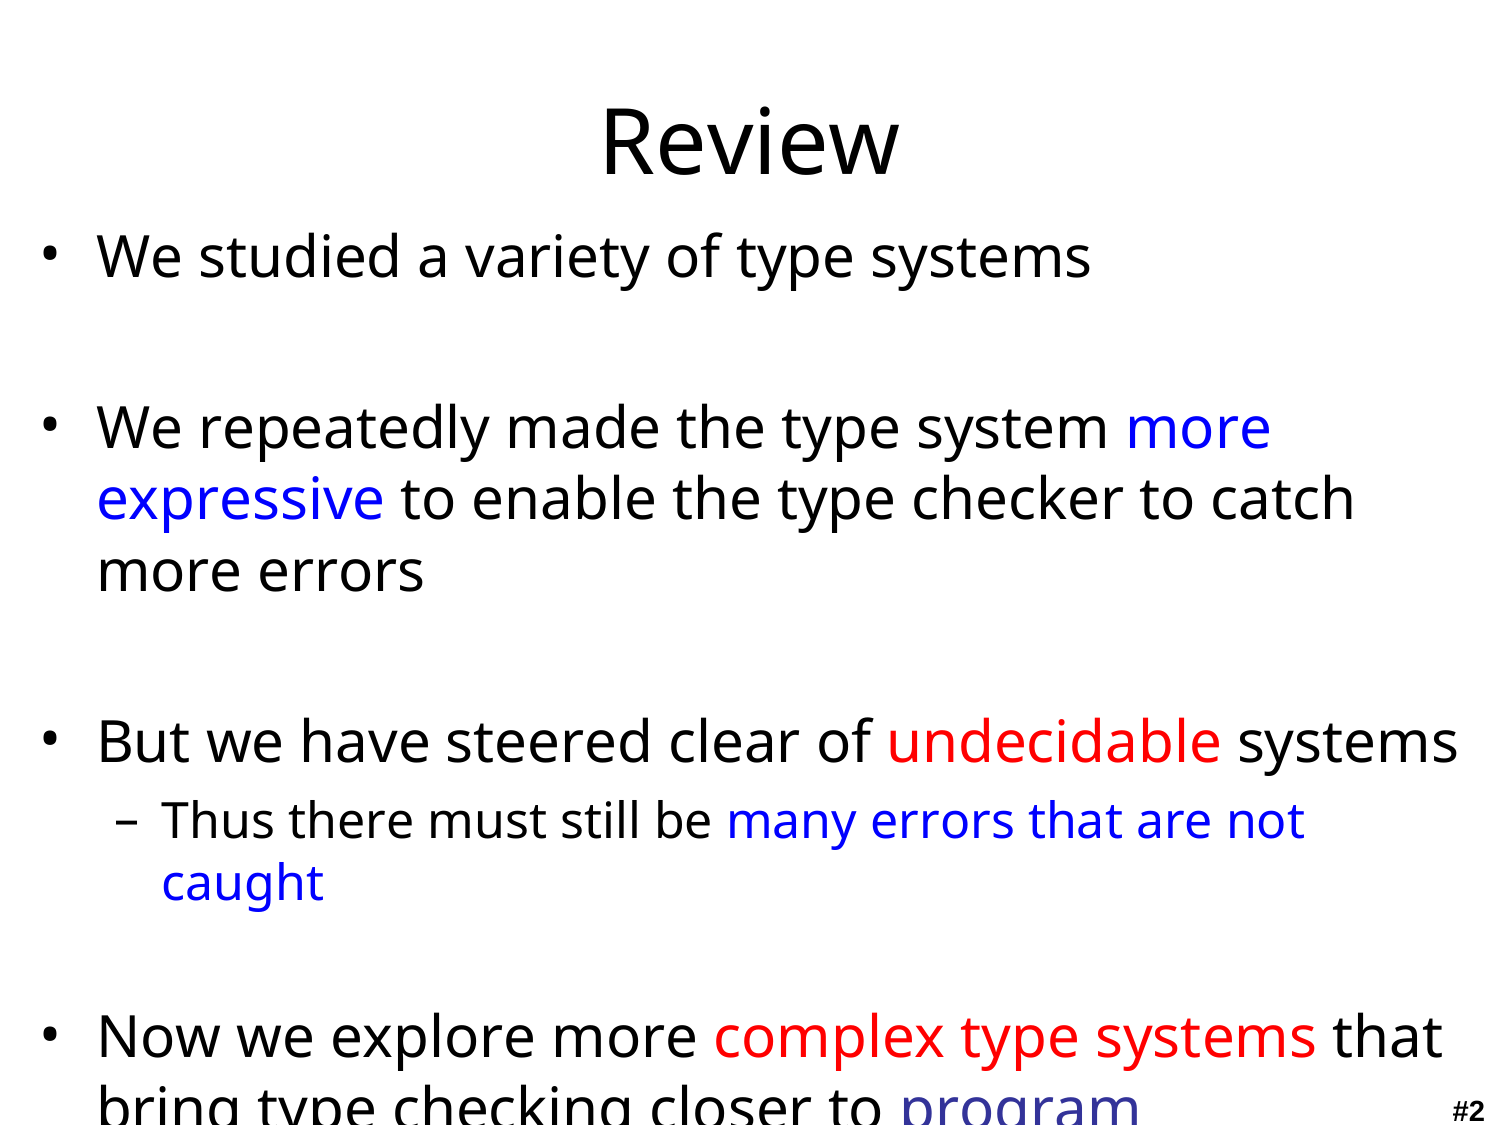

# Review
We studied a variety of type systems
We repeatedly made the type system more expressive to enable the type checker to catch more errors
But we have steered clear of undecidable systems
Thus there must still be many errors that are not caught
Now we explore more complex type systems that bring type checking closer to program verification
2